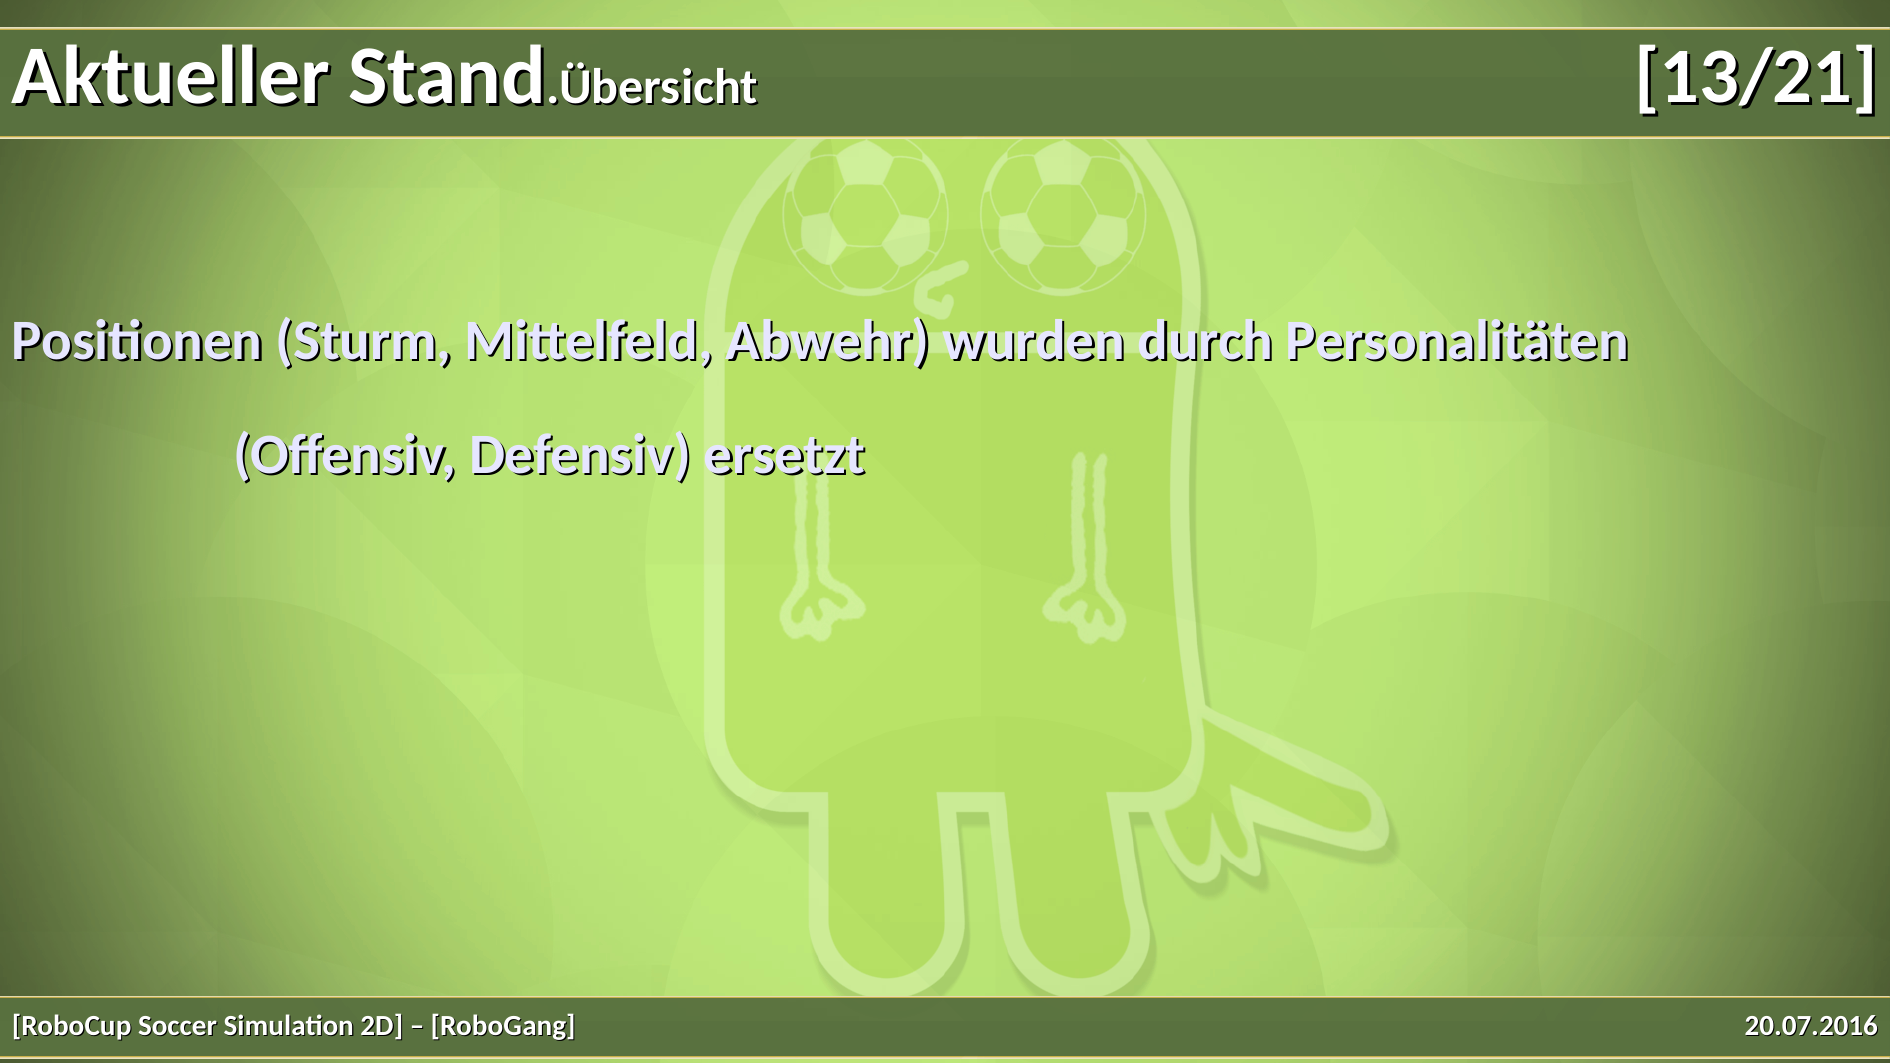

# Aktueller Stand.Übersicht
[13/21]
Positionen (Sturm, Mittelfeld, Abwehr) wurden durch Personalitäten
			(Offensiv, Defensiv) ersetzt
[RoboCup Soccer Simulation 2D] – [RoboGang]
20.07.2016